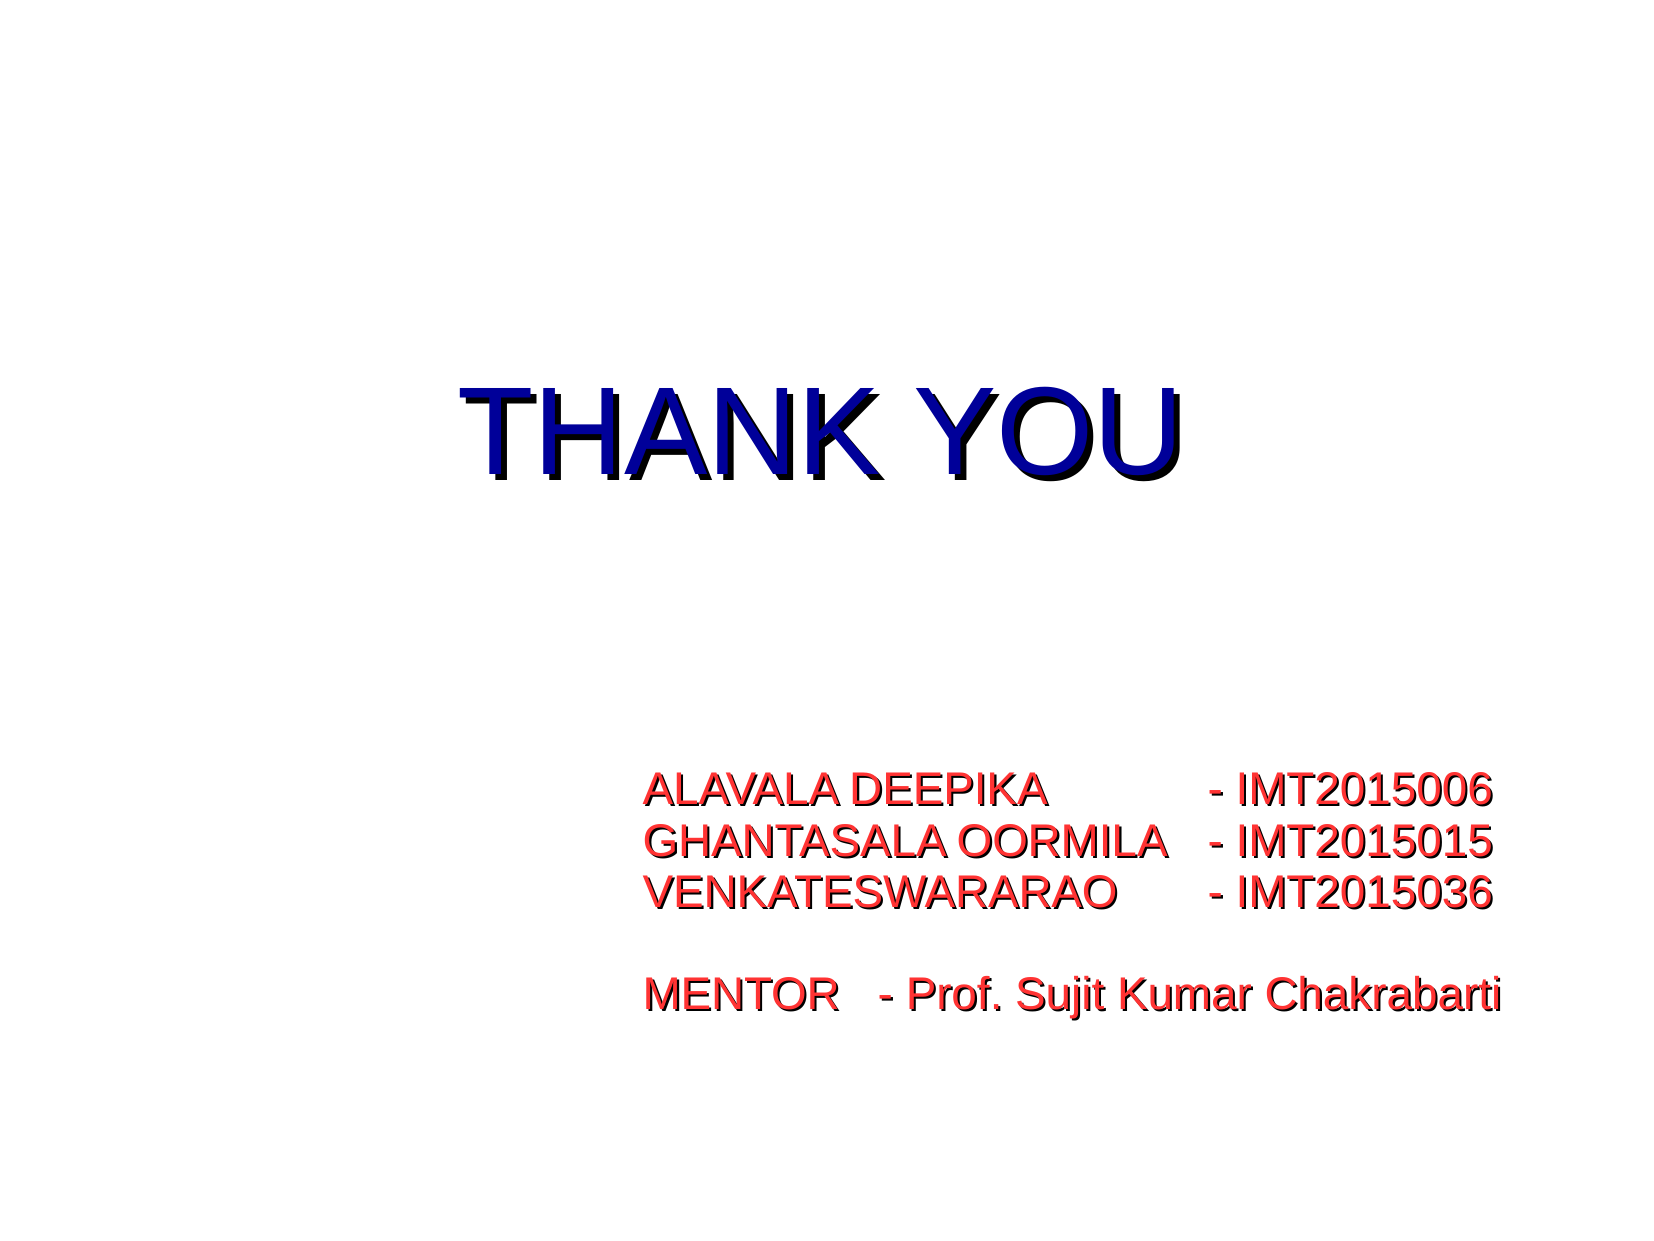

THANK YOU
 ALAVALA DEEPIKA			- IMT2015006
 GHANTASALA OORMILA	- IMT2015015
 VENKATESWARARAO		- IMT2015036
 MENTOR - Prof. Sujit Kumar Chakrabarti